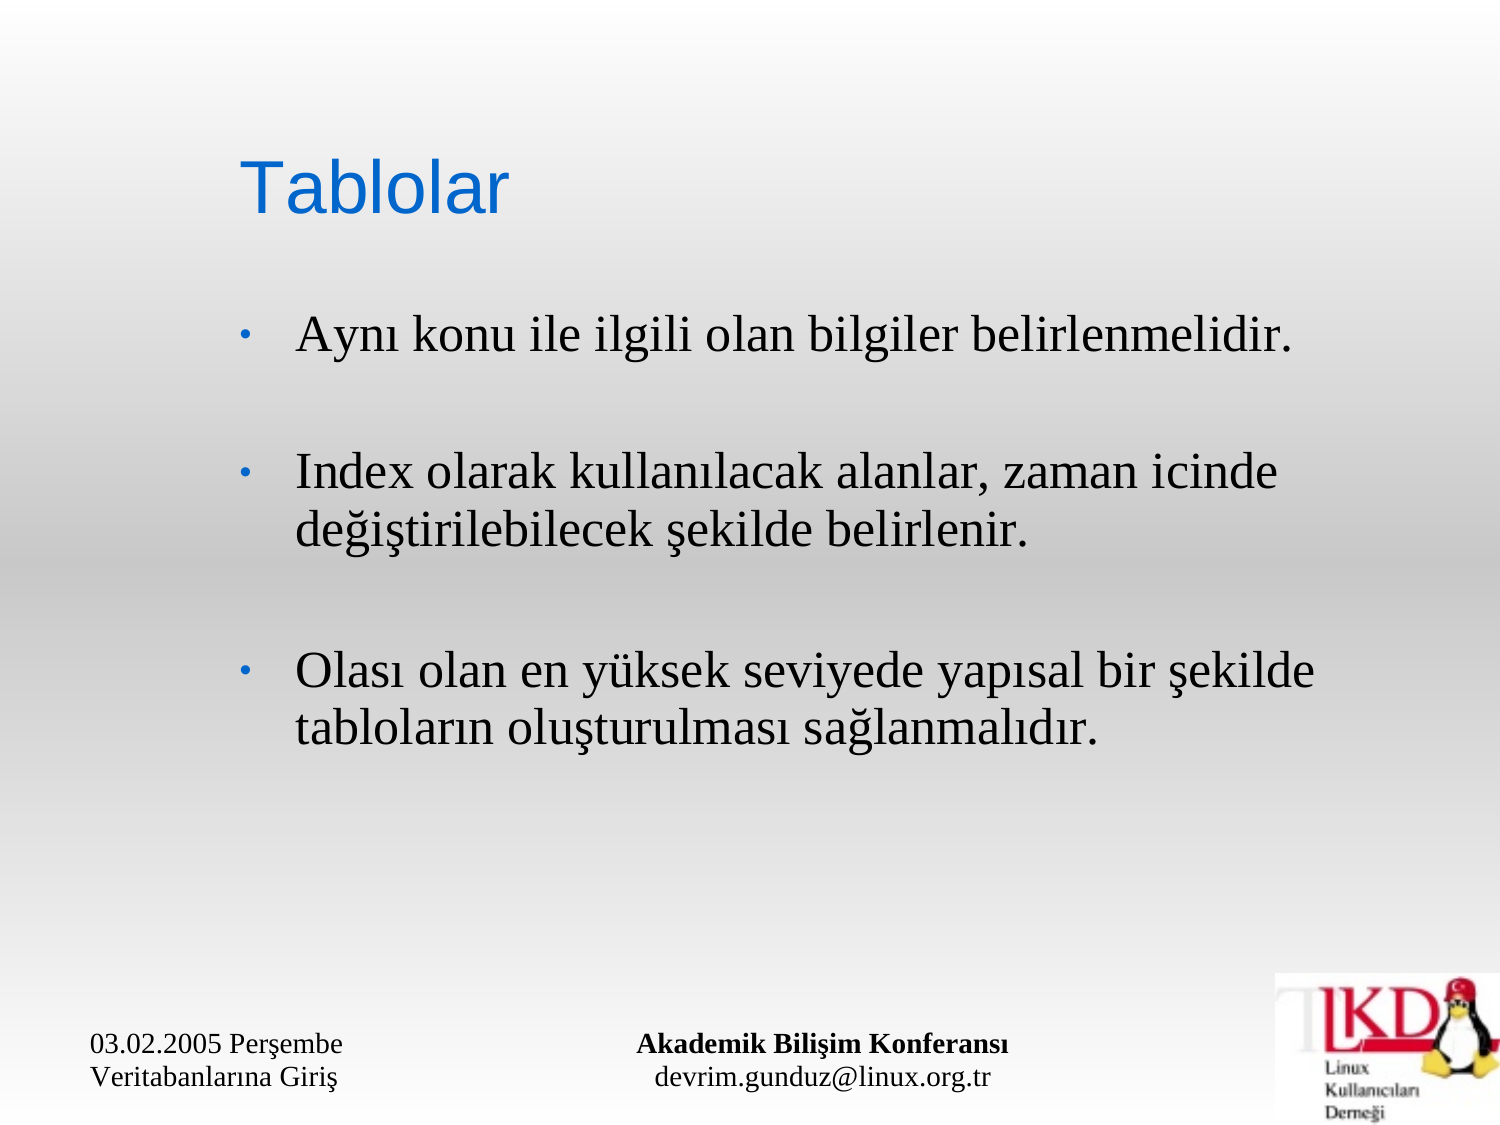

# Tablolar
Aynı konu ile ilgili olan bilgiler belirlenmelidir.
Index olarak kullanılacak alanlar, zaman icinde değiştirilebilecek şekilde belirlenir.
Olası olan en yüksek seviyede yapısal bir şekilde tabloların oluşturulması sağlanmalıdır.